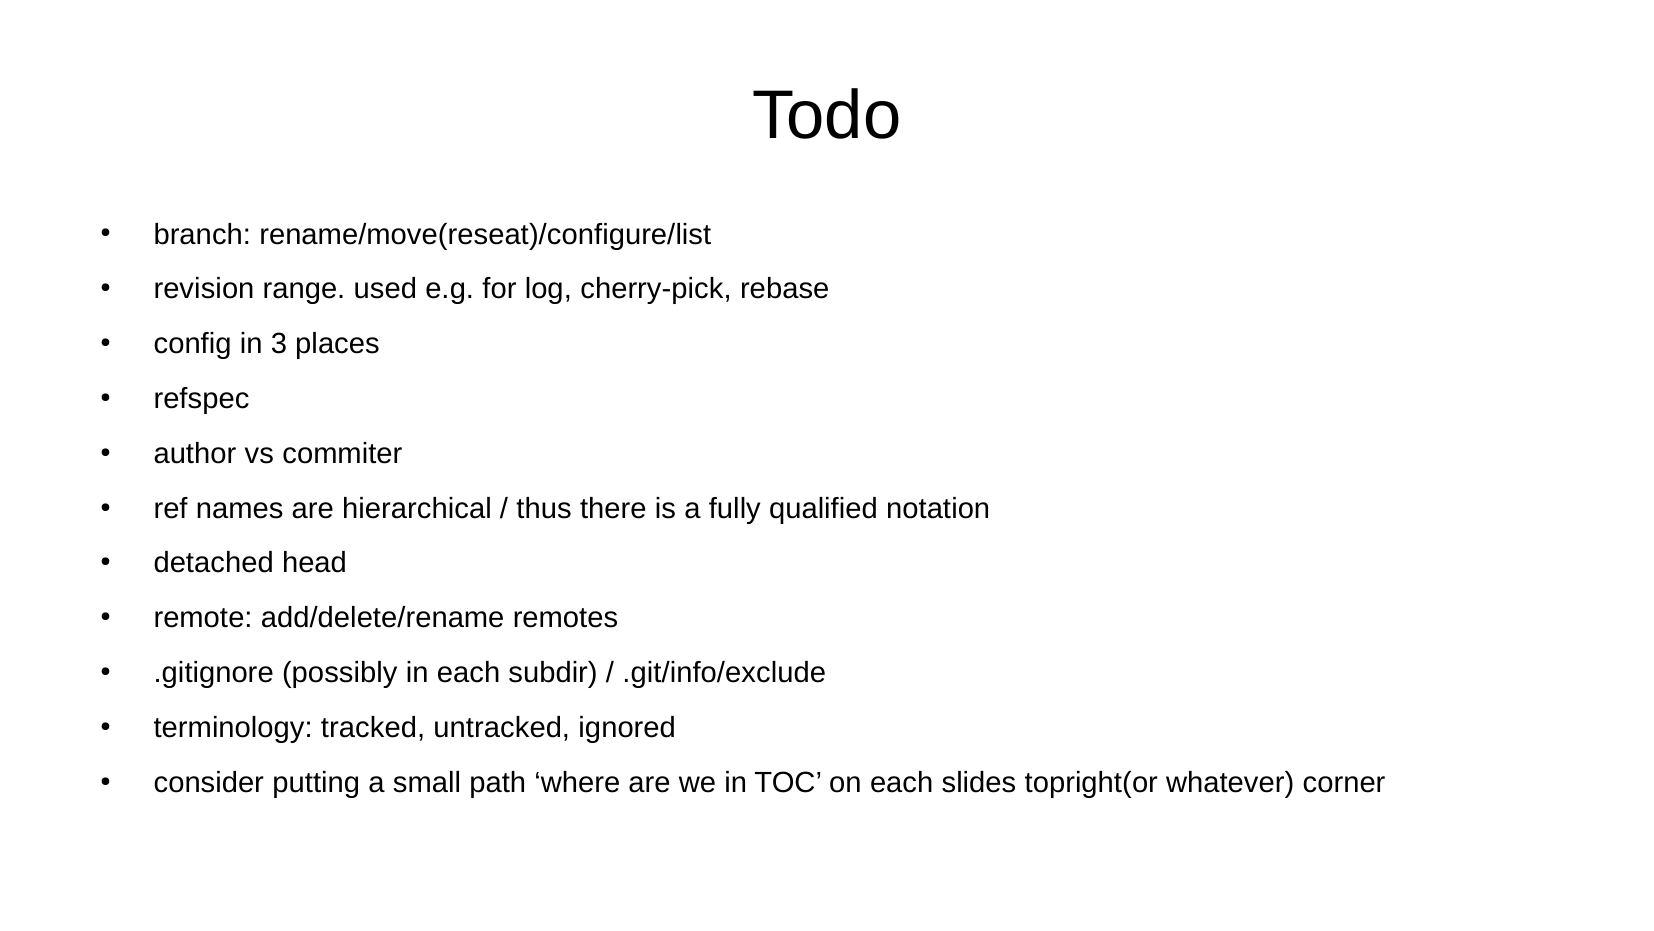

# Todo
branch: rename/move(reseat)/configure/list
revision range. used e.g. for log, cherry-pick, rebase
config in 3 places
refspec
author vs commiter
ref names are hierarchical / thus there is a fully qualified notation
detached head
remote: add/delete/rename remotes
.gitignore (possibly in each subdir) / .git/info/exclude
terminology: tracked, untracked, ignored
consider putting a small path ‘where are we in TOC’ on each slides topright(or whatever) corner